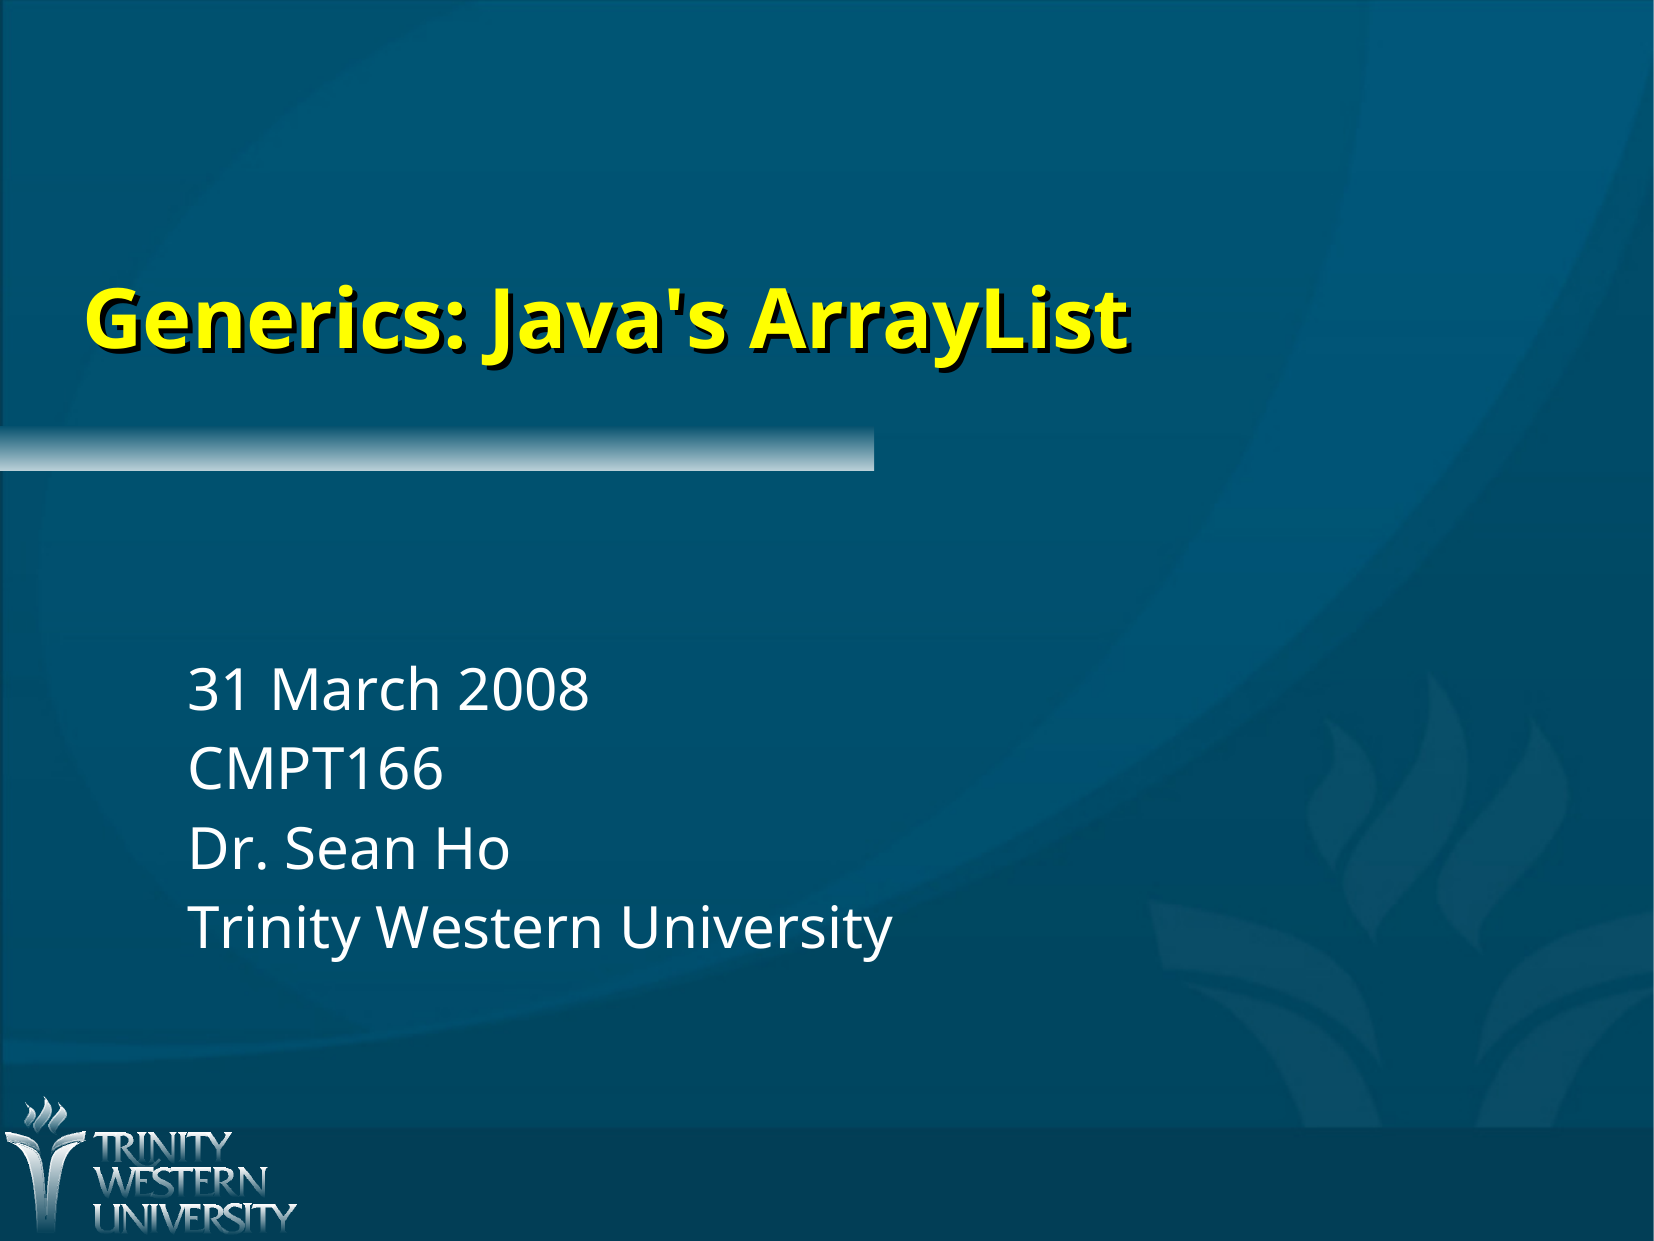

# Generics: Java's ArrayList
31 March 2008
CMPT166
Dr. Sean Ho
Trinity Western University